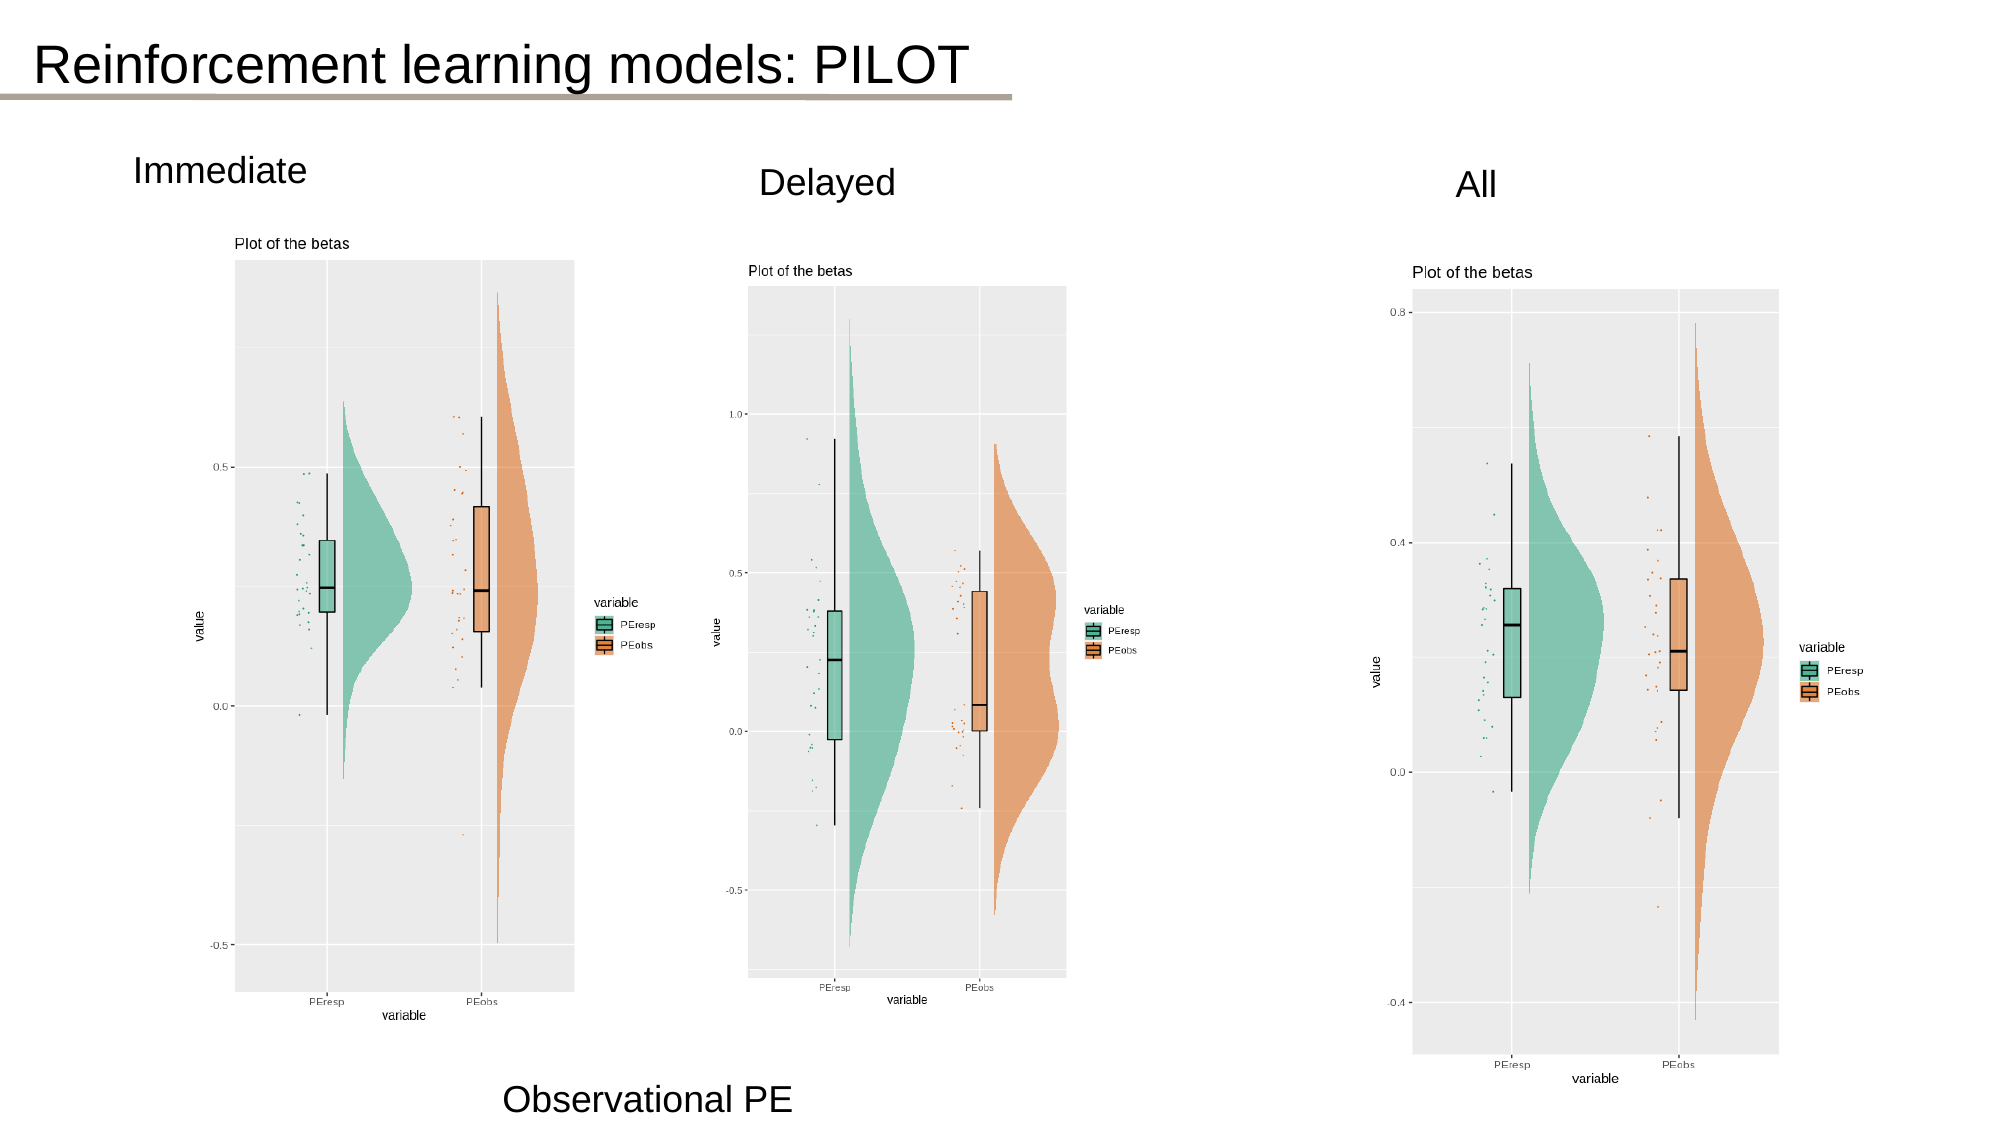

Reinforcement learning models: PILOT
Immediate
Delayed
All
Observational PE